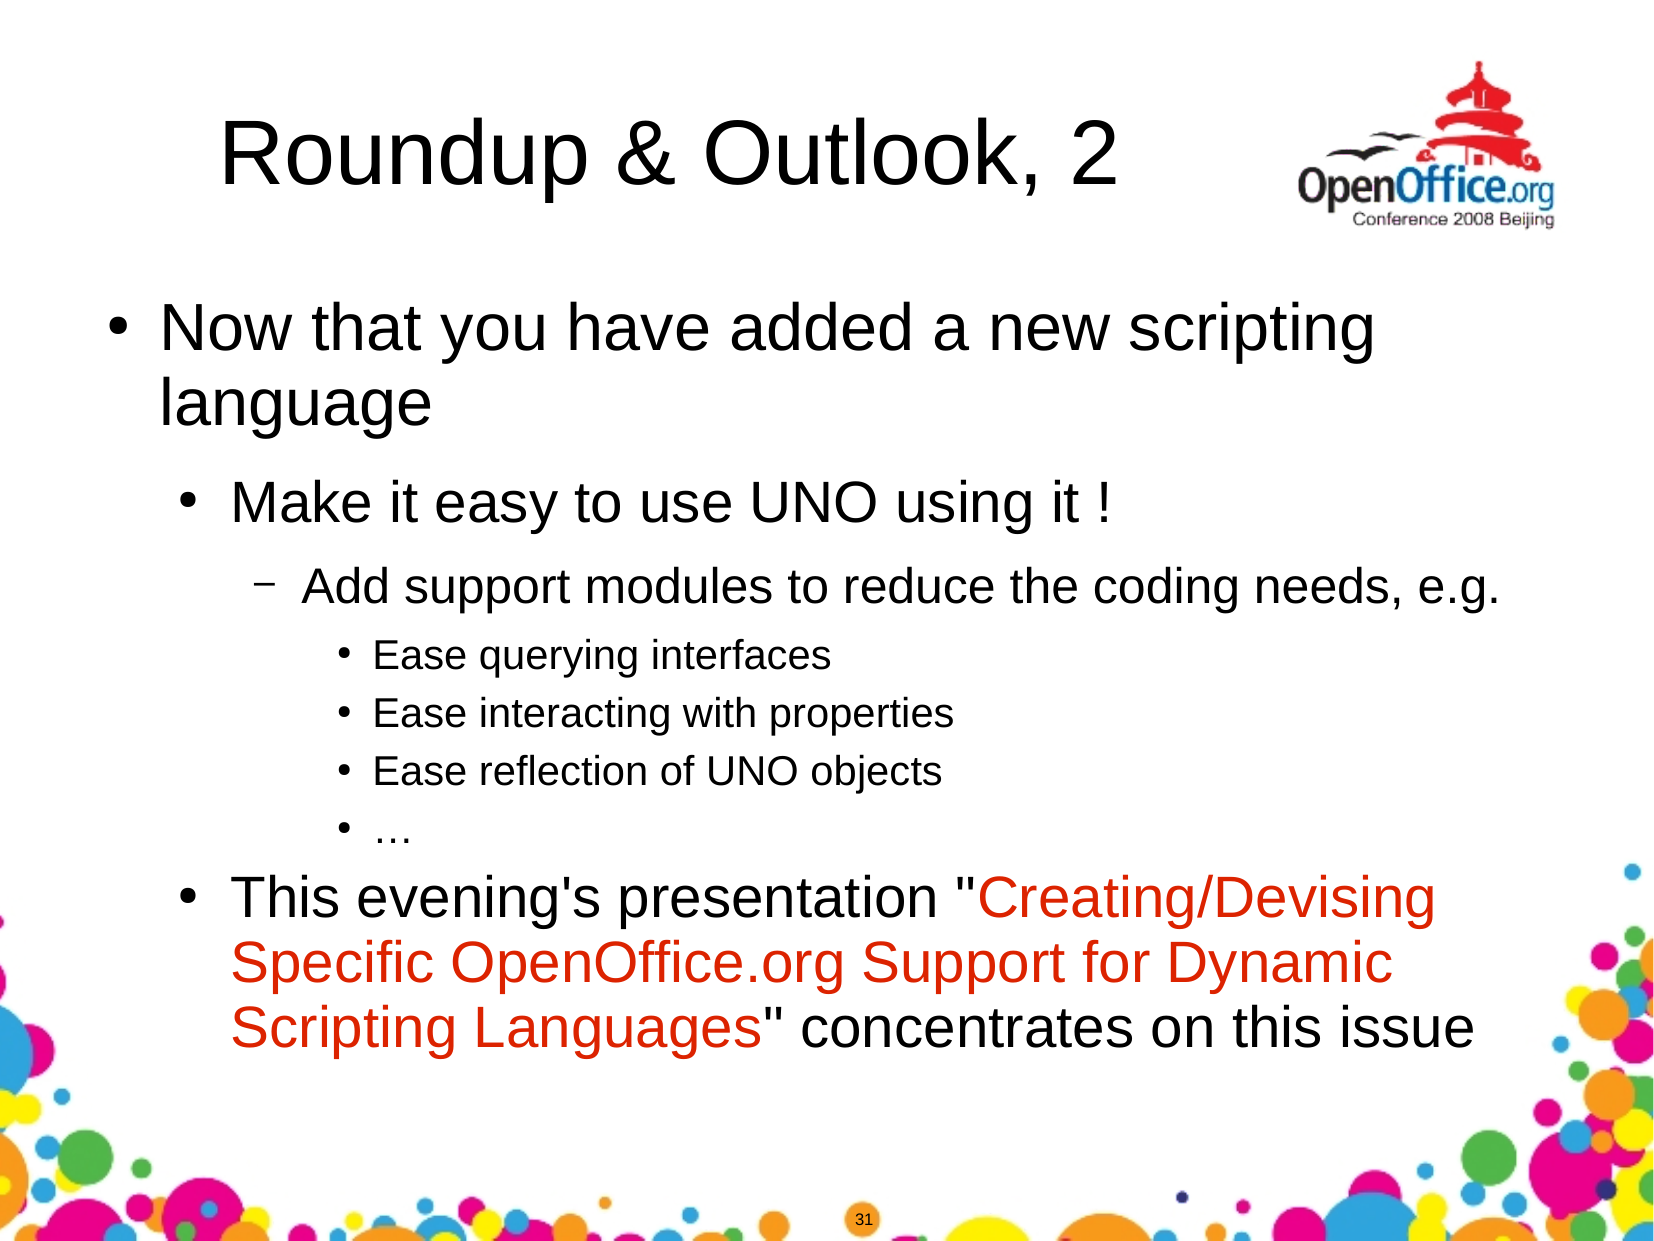

# Roundup & Outlook, 2
Now that you have added a new scripting language
Make it easy to use UNO using it !
Add support modules to reduce the coding needs, e.g.
Ease querying interfaces
Ease interacting with properties
Ease reflection of UNO objects
…
This evening's presentation "Creating/Devising Specific OpenOffice.org Support for Dynamic Scripting Languages" concentrates on this issue
31